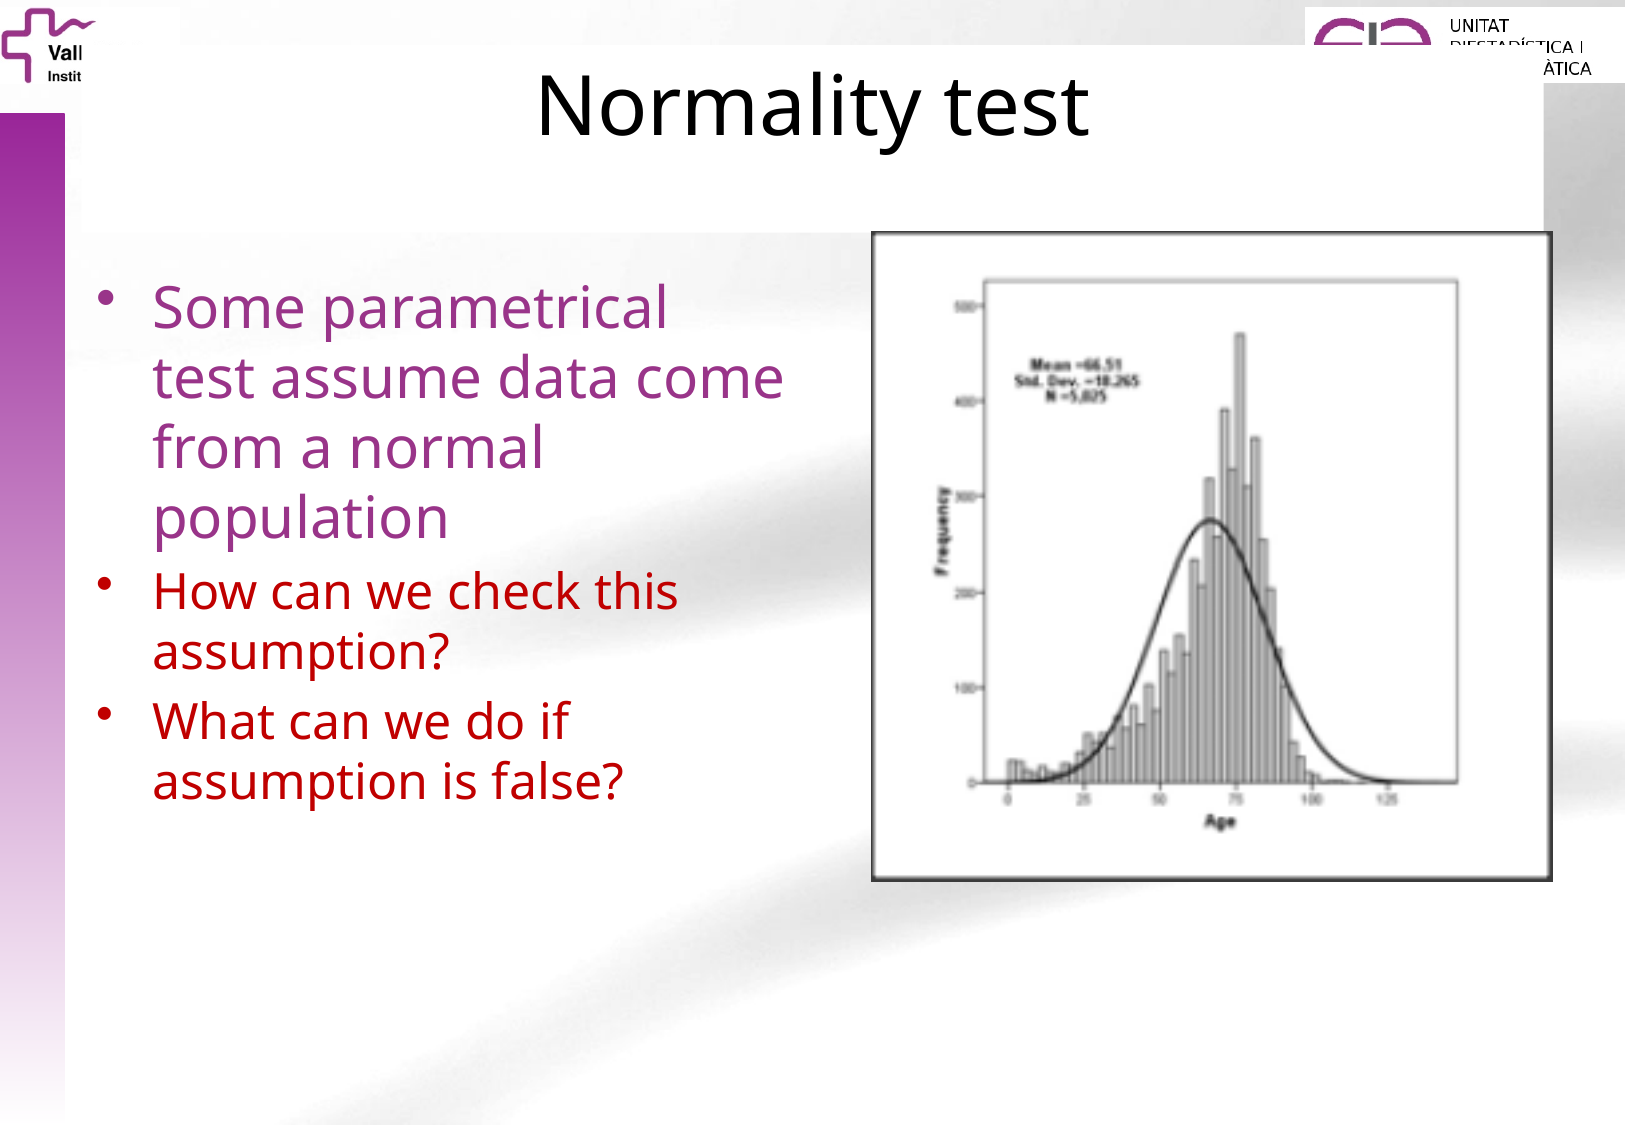

# Normality test
Some parametrical test assume data come from a normal population
How can we check this assumption?
What can we do if assumption is false?